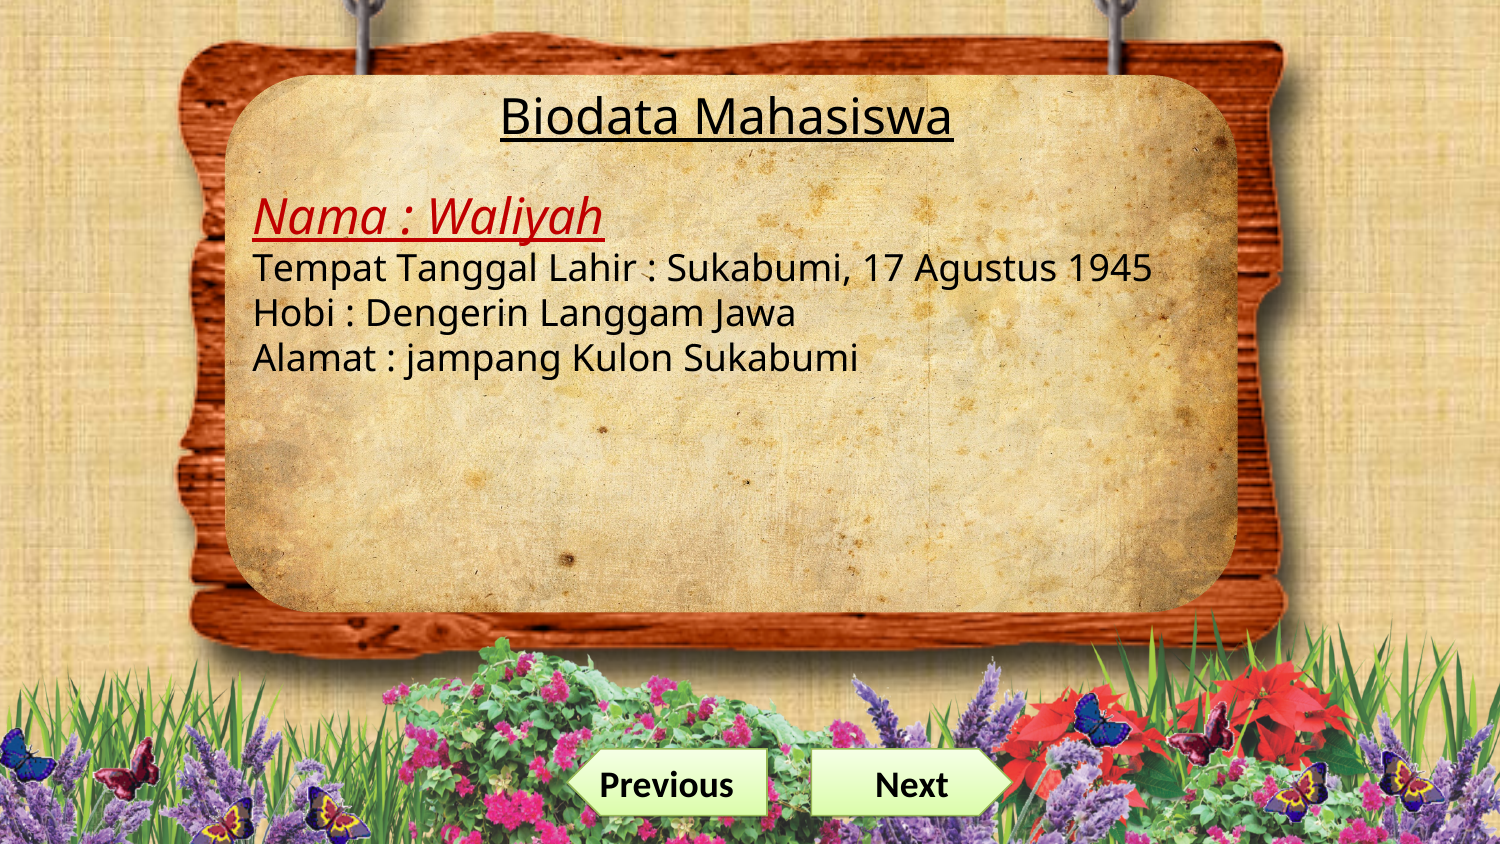

Biodata Mahasiswa
Nama : Waliyah
Tempat Tanggal Lahir : Sukabumi, 17 Agustus 1945
Hobi : Dengerin Langgam Jawa
Alamat : jampang Kulon Sukabumi
Previous
Next